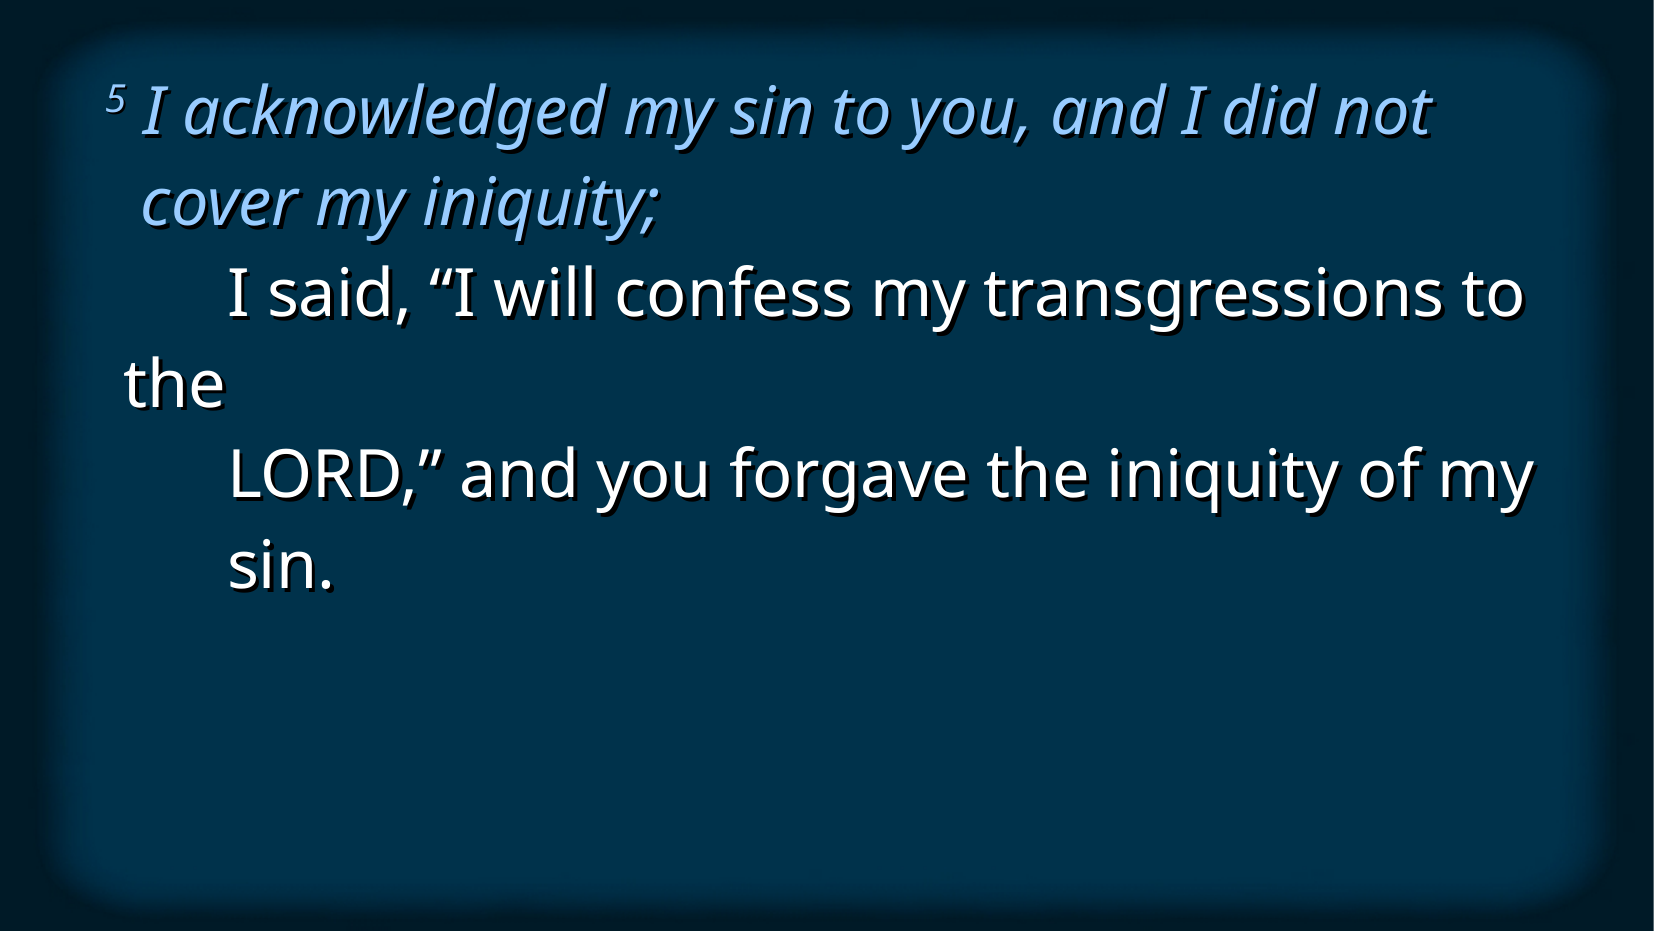

5 I acknowledged my sin to you, and I did not
 cover my iniquity;
 I said, “I will confess my transgressions to the
 LORD,” and you forgave the iniquity of my
 sin.